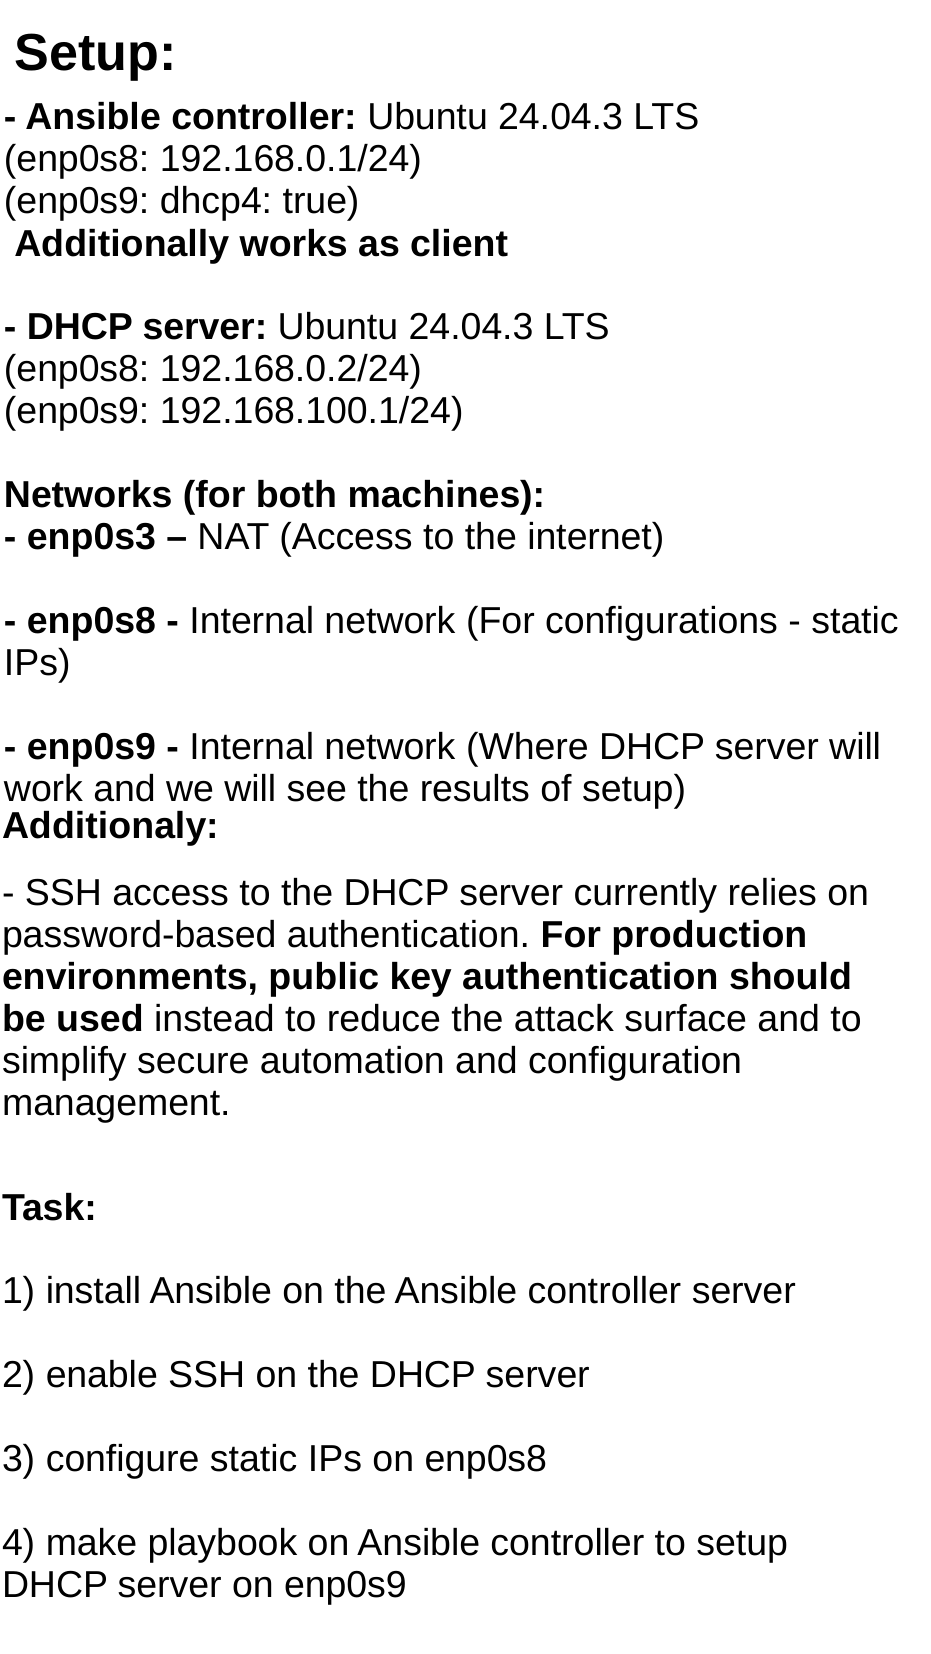

Setup:
- Ansible controller: Ubuntu 24.04.3 LTS
(enp0s8: 192.168.0.1/24)
(enp0s9: dhcp4: true)
 Additionally works as client
- DHCP server: Ubuntu 24.04.3 LTS
(enp0s8: 192.168.0.2/24)
(enp0s9: 192.168.100.1/24)
Networks (for both machines):
- enp0s3 – NAT (Access to the internet)
- enp0s8 - Internal network (For configurations - static IPs)
- enp0s9 - Internal network (Where DHCP server will work and we will see the results of setup)
Additionaly:
- SSH access to the DHCP server currently relies on password-based authentication. For production environments, public key authentication should be used instead to reduce the attack surface and to simplify secure automation and configuration management.
Task:
1) install Ansible on the Ansible controller server
2) enable SSH on the DHCP server
3) configure static IPs on enp0s8
4) make playbook on Ansible controller to setup DHCP server on enp0s9